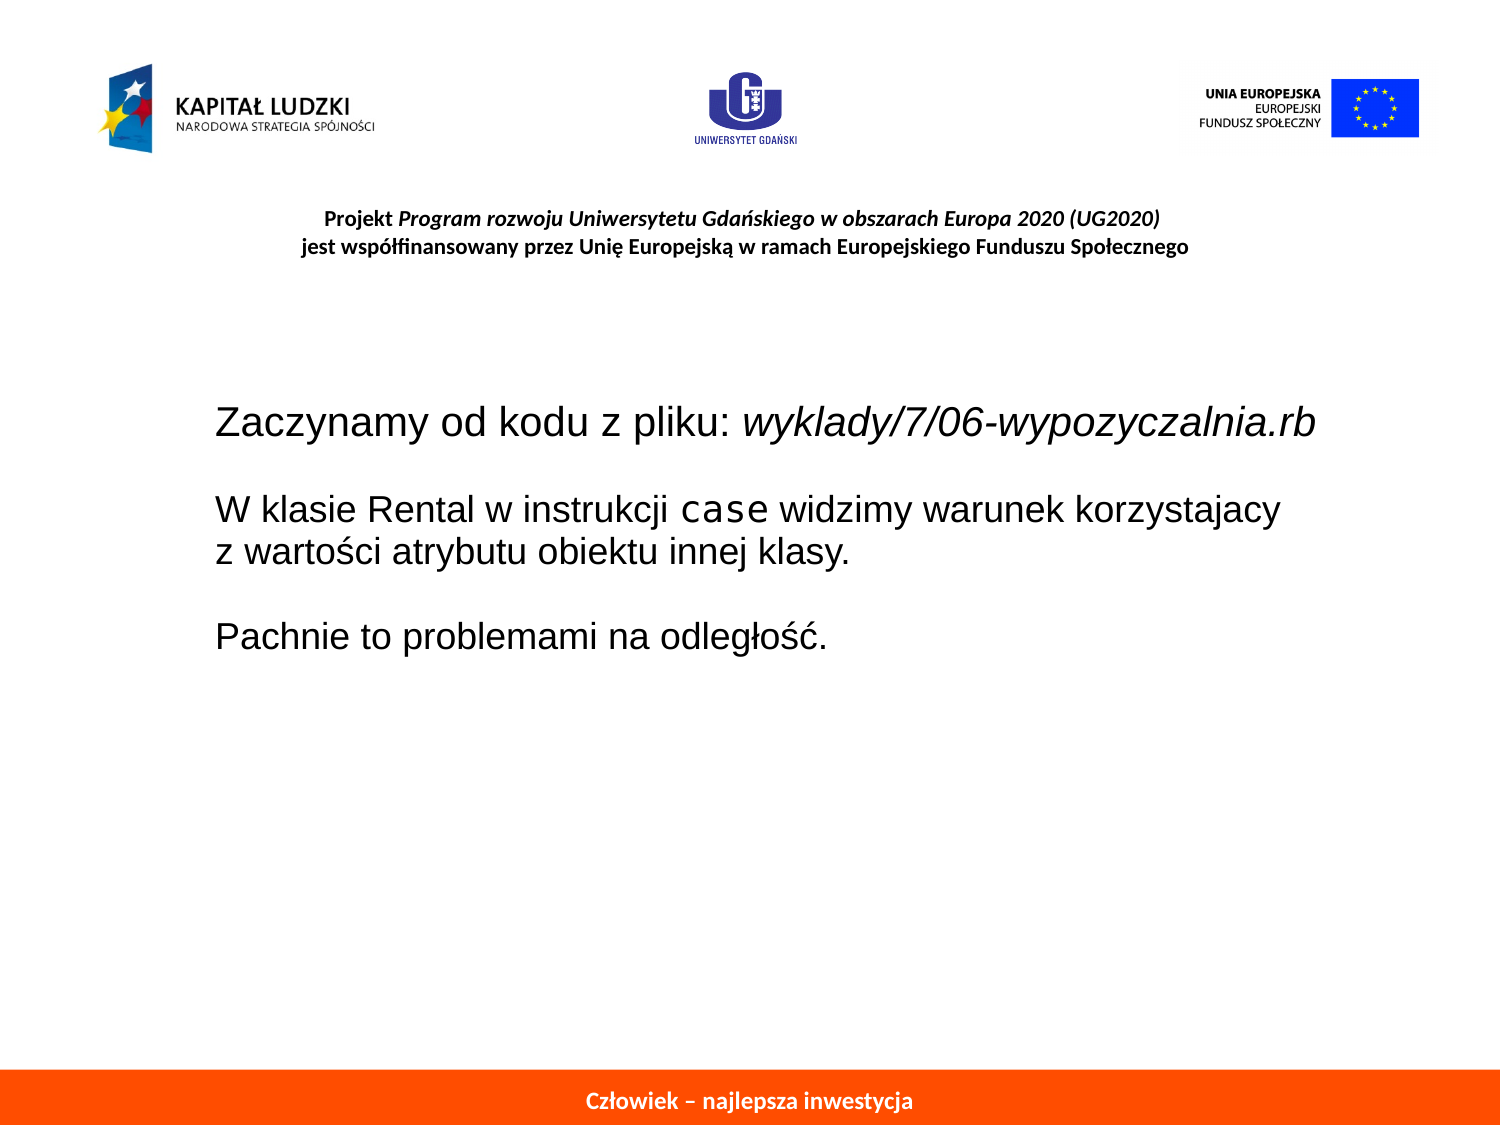

Projekt Program rozwoju Uniwersytetu Gdańskiego w obszarach Europa 2020 (UG2020)
jest współfinansowany przez Unię Europejską w ramach Europejskiego Funduszu Społecznego
Zaczynamy od kodu z pliku: wyklady/7/06-wypozyczalnia.rb
W klasie Rental w instrukcji case widzimy warunek korzystajacy
z wartości atrybutu obiektu innej klasy.
Pachnie to problemami na odległość.
Człowiek – najlepsza inwestycja